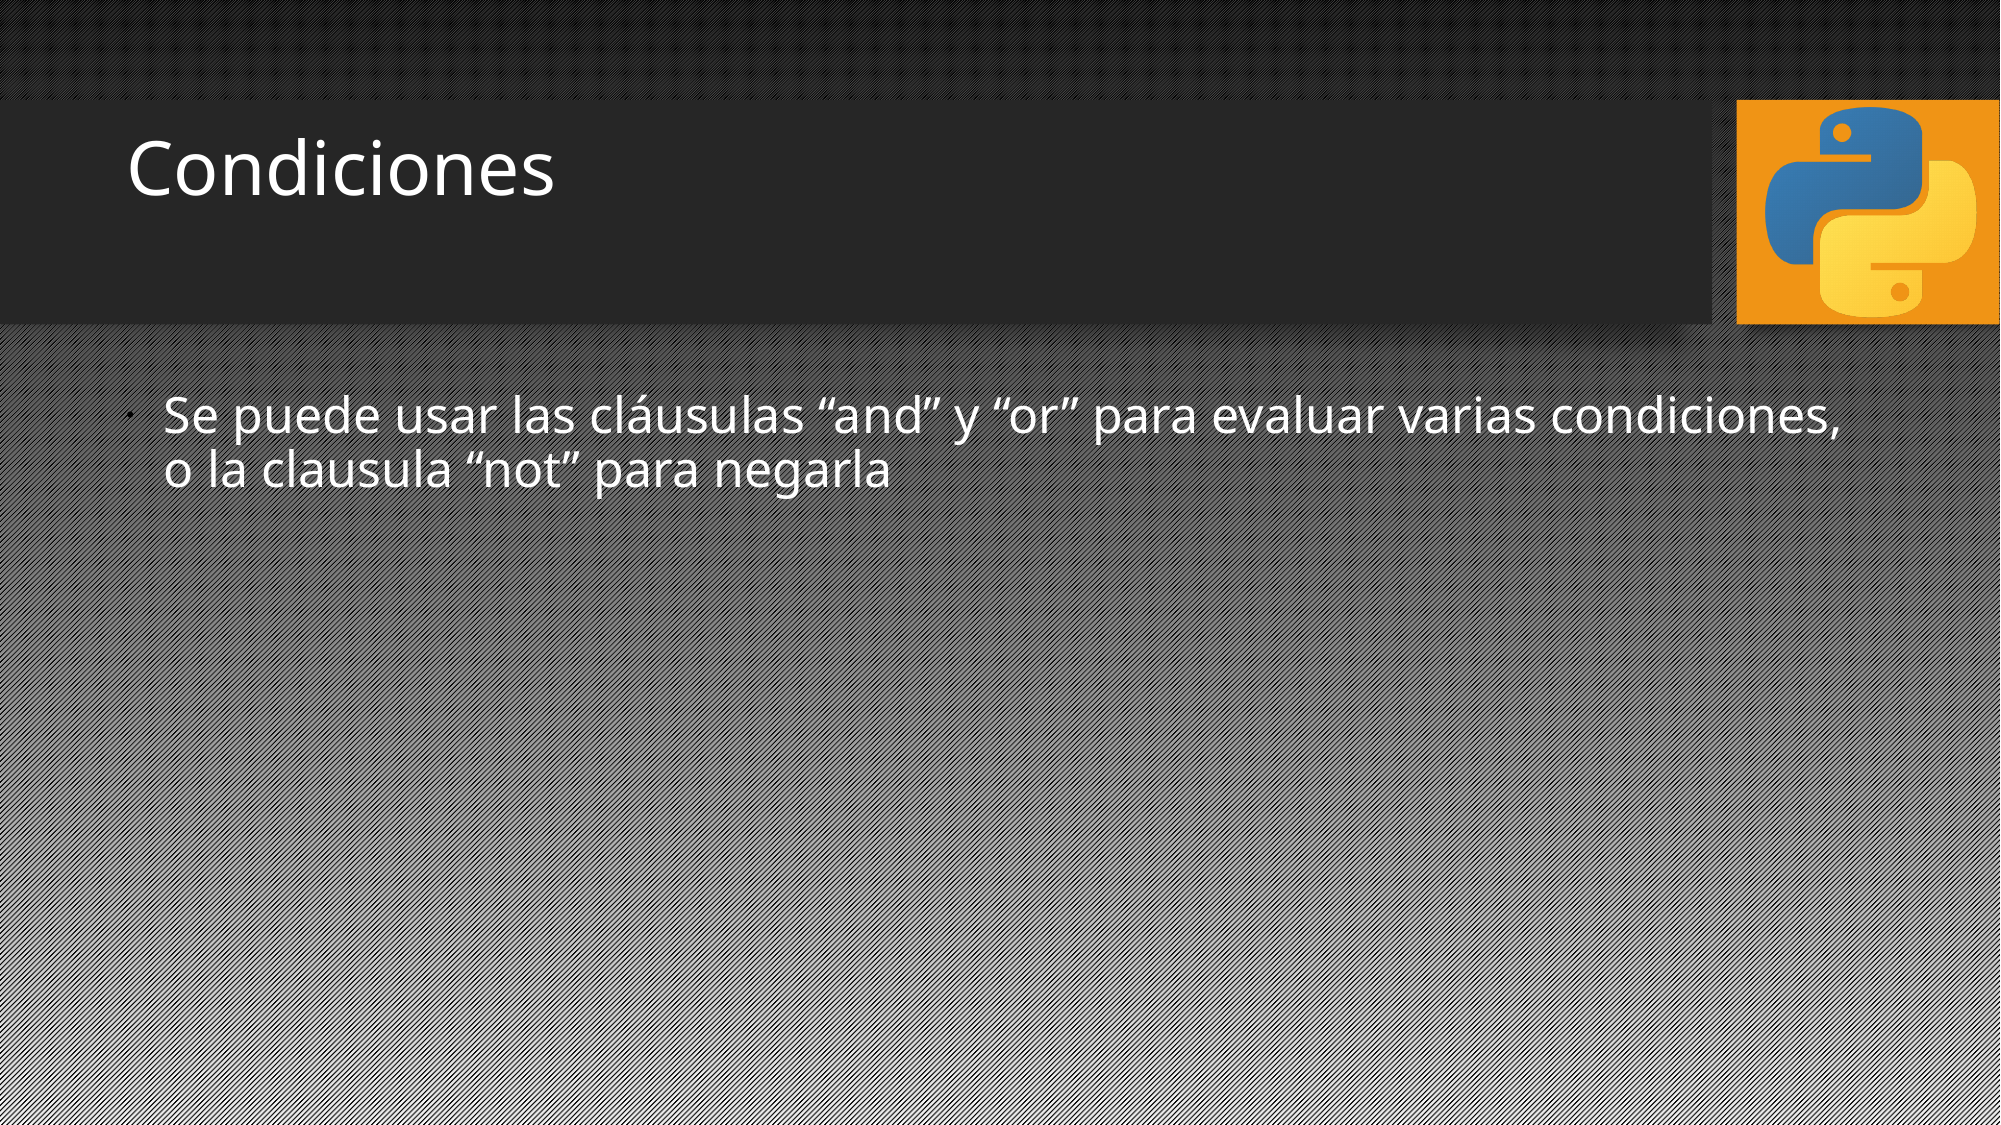

# Condiciones
Se puede usar las cláusulas “and” y “or” para evaluar varias condiciones, o la clausula “not” para negarla